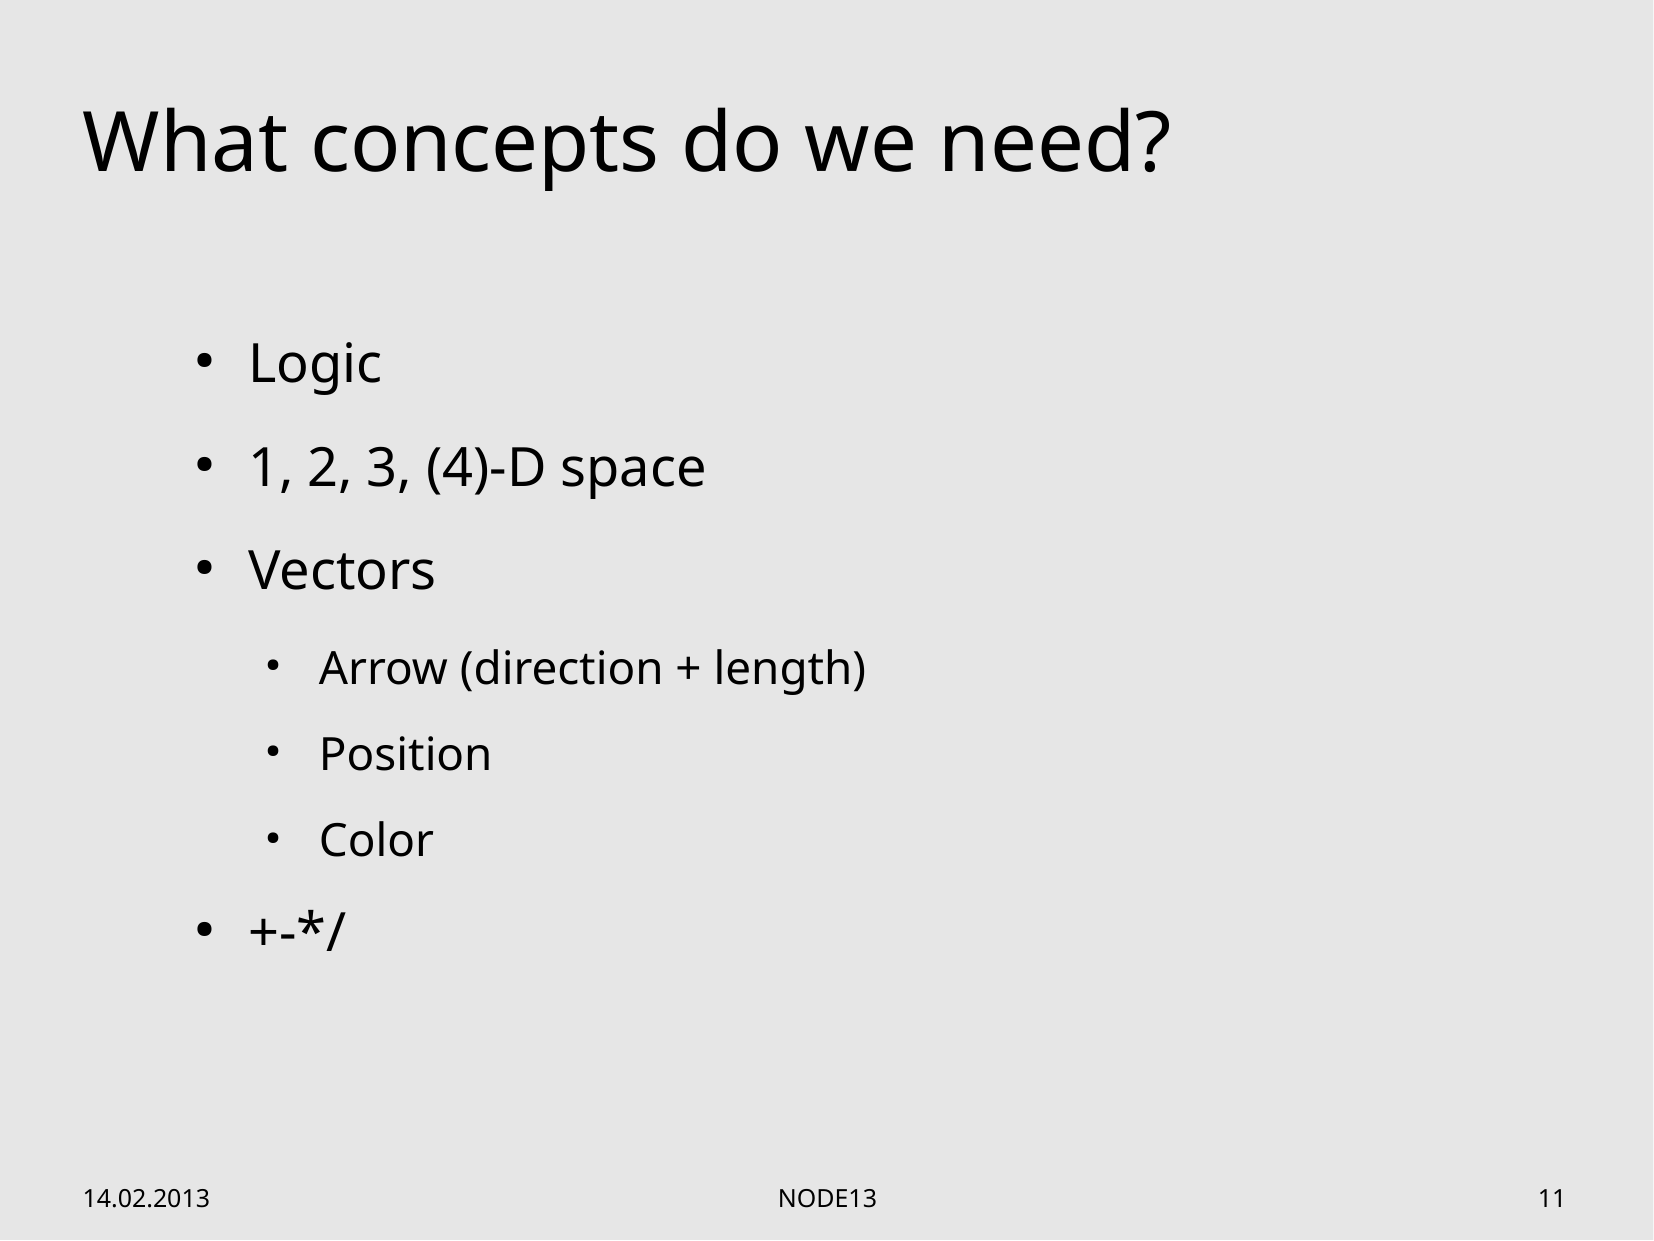

# What concepts do we need?
Logic
1, 2, 3, (4)-D space
Vectors
Arrow (direction + length)
Position
Color
+-*/
14.02.2013
NODE13
11